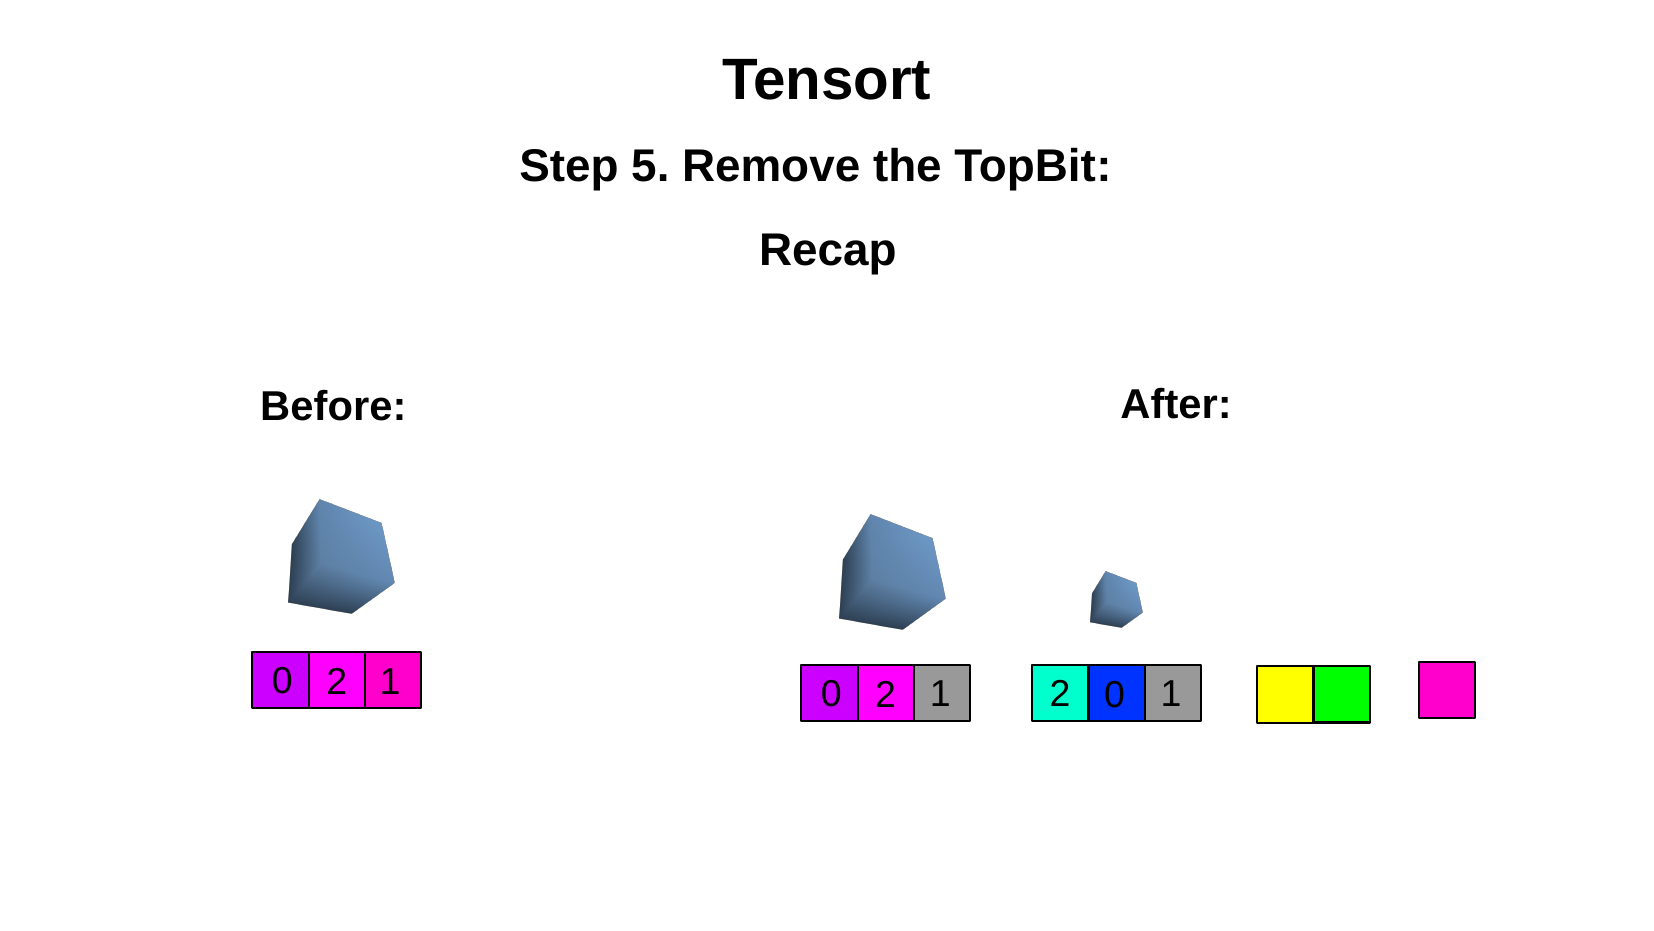

# Tensort
Step 5. Remove the TopBit:
Recap
After:
Before:
0
2
1
0
2
1
1
2
0